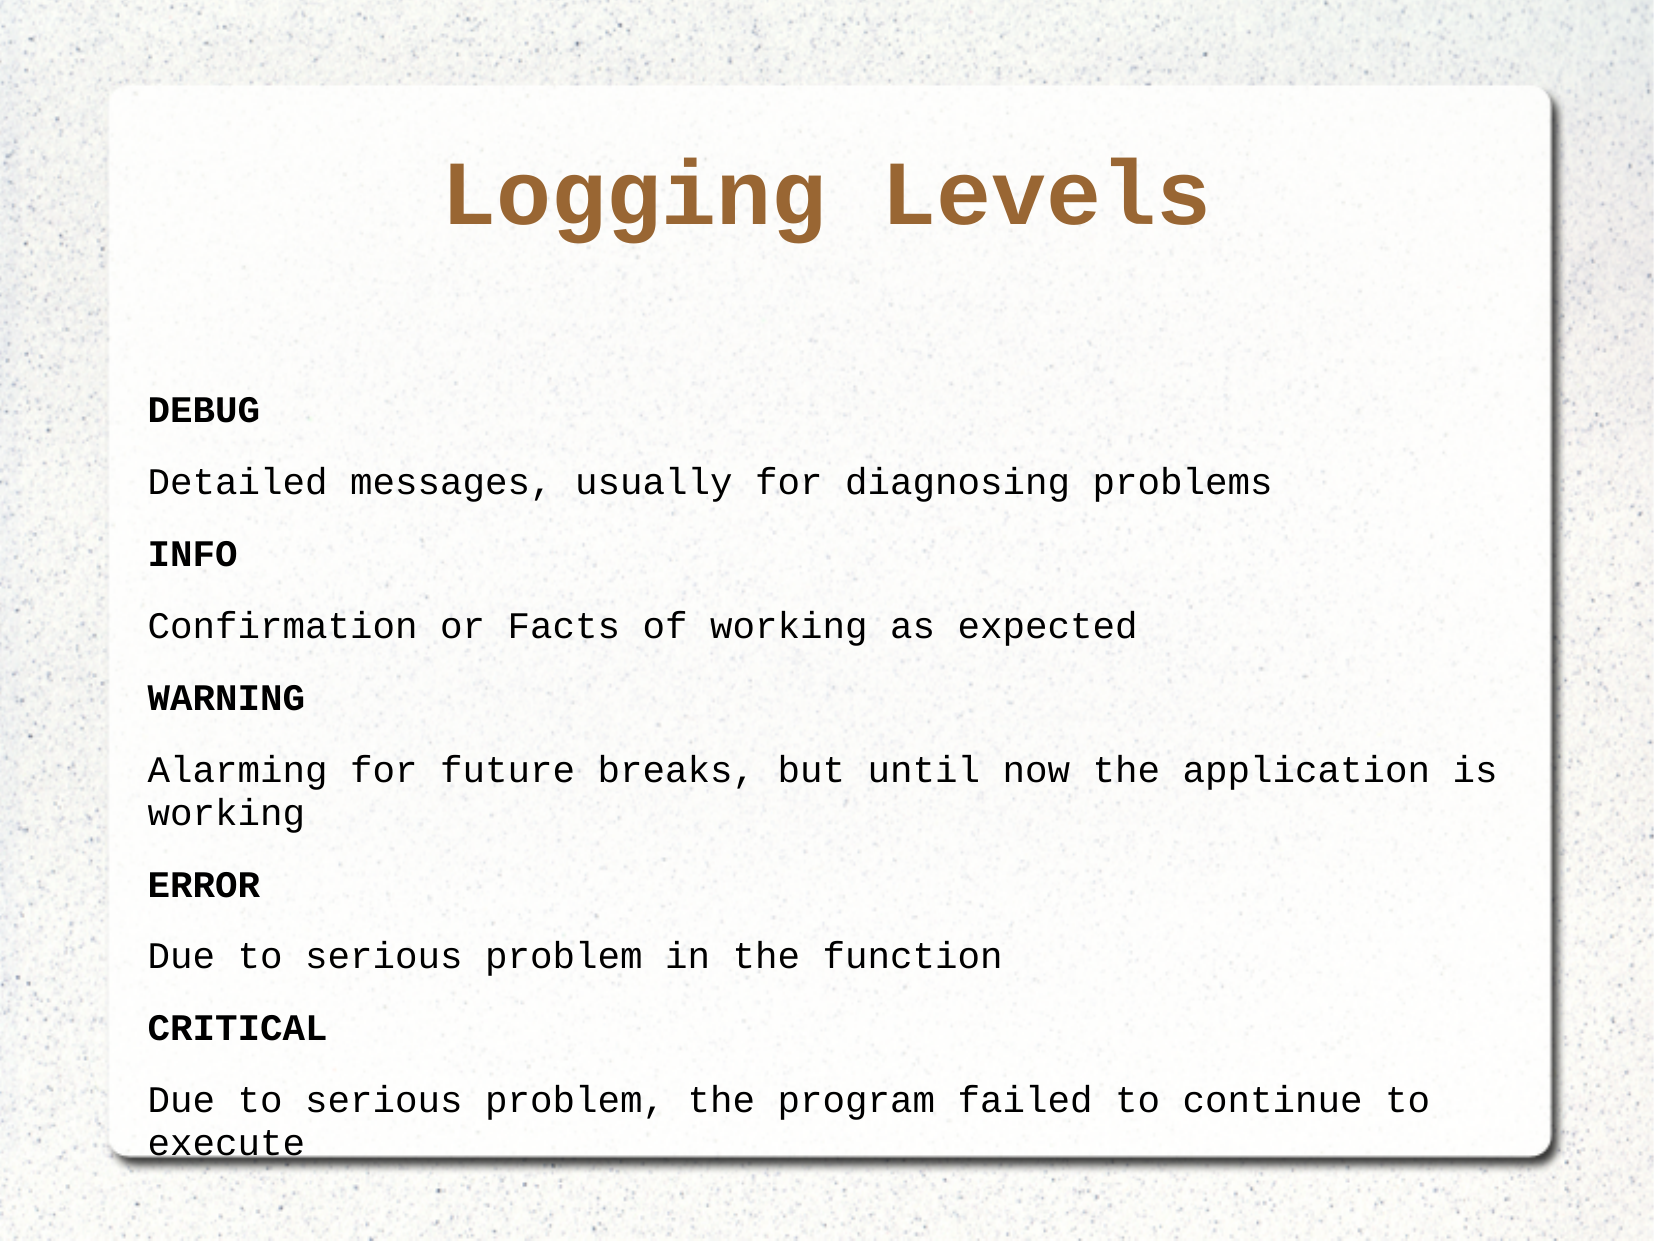

# Logging Levels
DEBUG
Detailed messages, usually for diagnosing problems
INFO
Confirmation or Facts of working as expected
WARNING
Alarming for future breaks, but until now the application is working
ERROR
Due to serious problem in the function
CRITICAL
Due to serious problem, the program failed to continue to execute